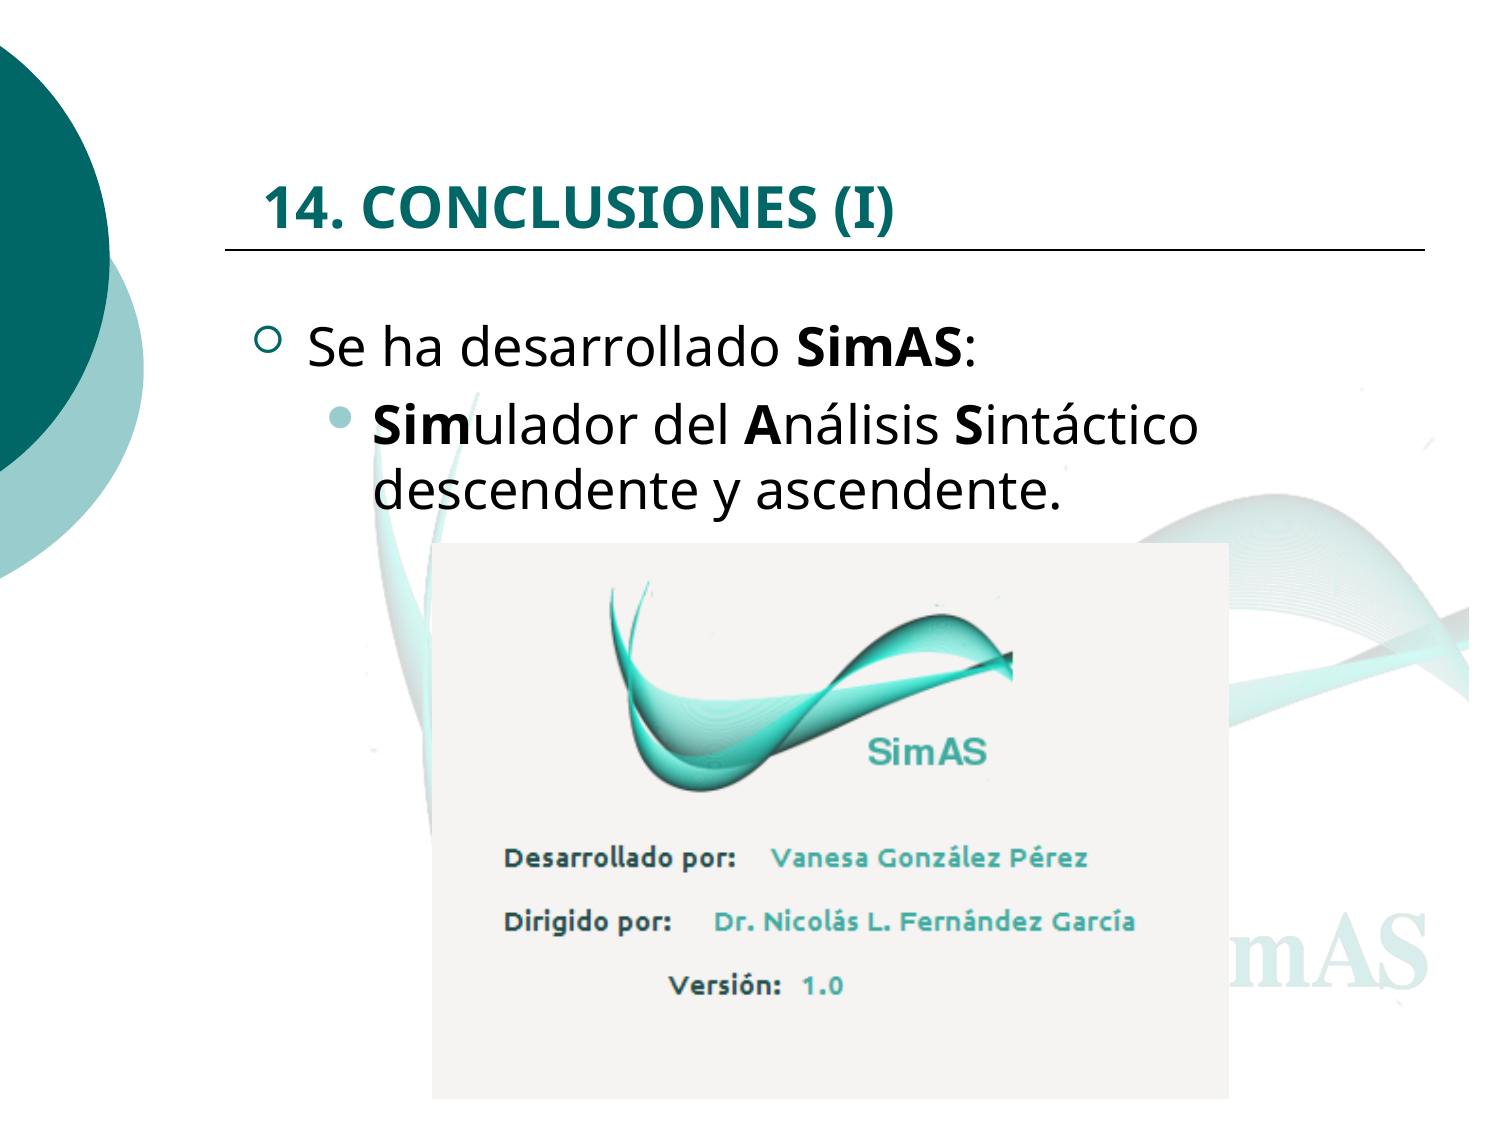

# 14. CONCLUSIONES (I)
Se ha desarrollado SimAS:
Simulador del Análisis Sintáctico descendente y ascendente.